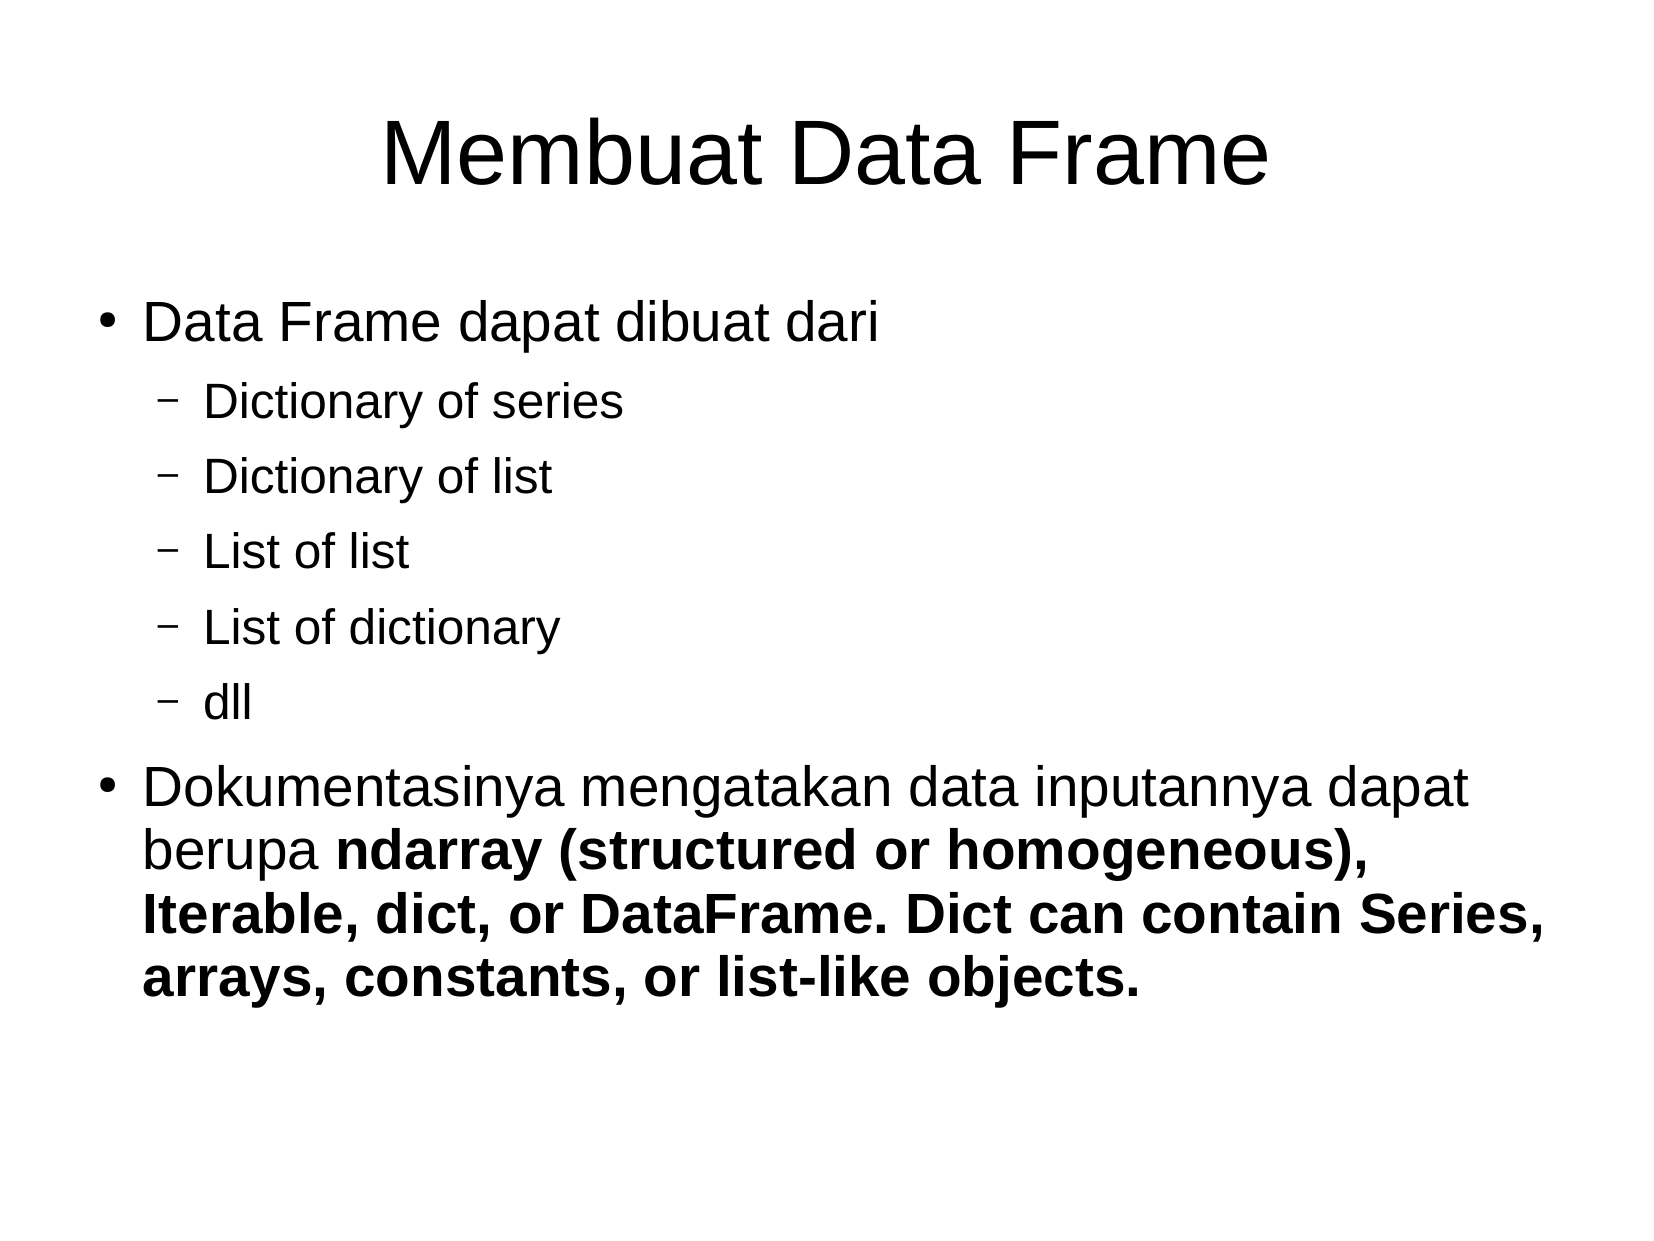

# Membuat Data Frame
Data Frame dapat dibuat dari
Dictionary of series
Dictionary of list
List of list
List of dictionary
dll
Dokumentasinya mengatakan data inputannya dapat berupa ndarray (structured or homogeneous), Iterable, dict, or DataFrame. Dict can contain Series, arrays, constants, or list-like objects.